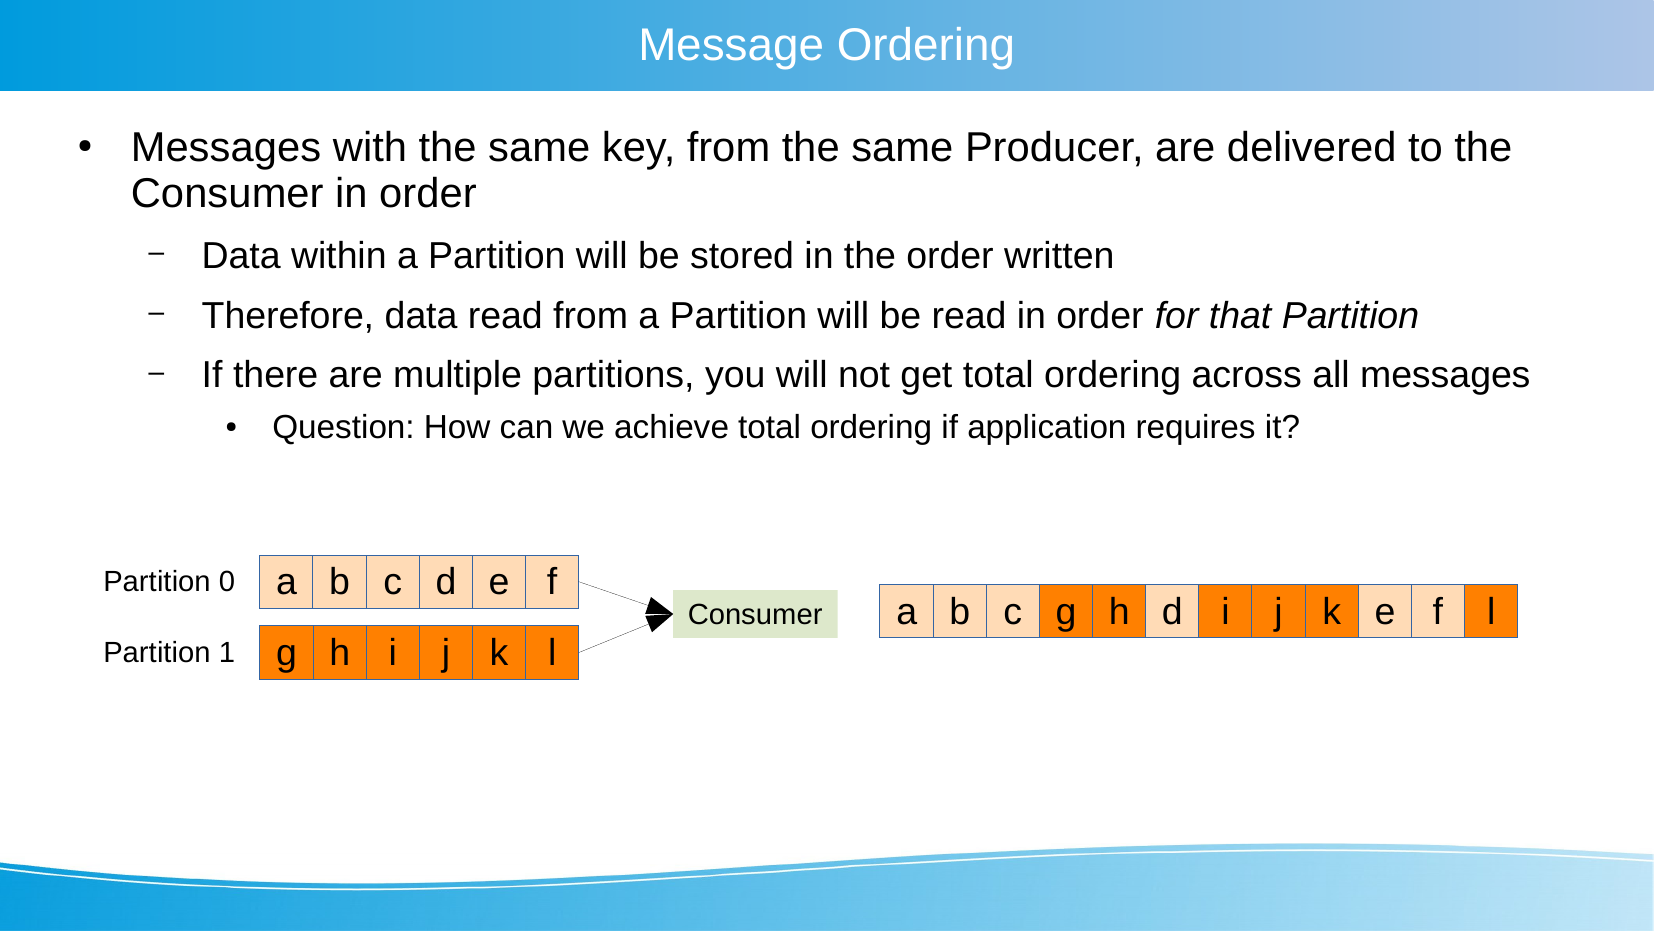

# Message Ordering
Messages with the same key, from the same Producer, are delivered to the Consumer in order
Data within a Partition will be stored in the order written
Therefore, data read from a Partition will be read in order for that Partition
If there are multiple partitions, you will not get total ordering across all messages
Question: How can we achieve total ordering if application requires it?
a
b
c
d
e
f
Partition 0
a
b
c
g
h
d
i
j
k
e
f
l
Consumer
g
h
i
j
k
l
Partition 1